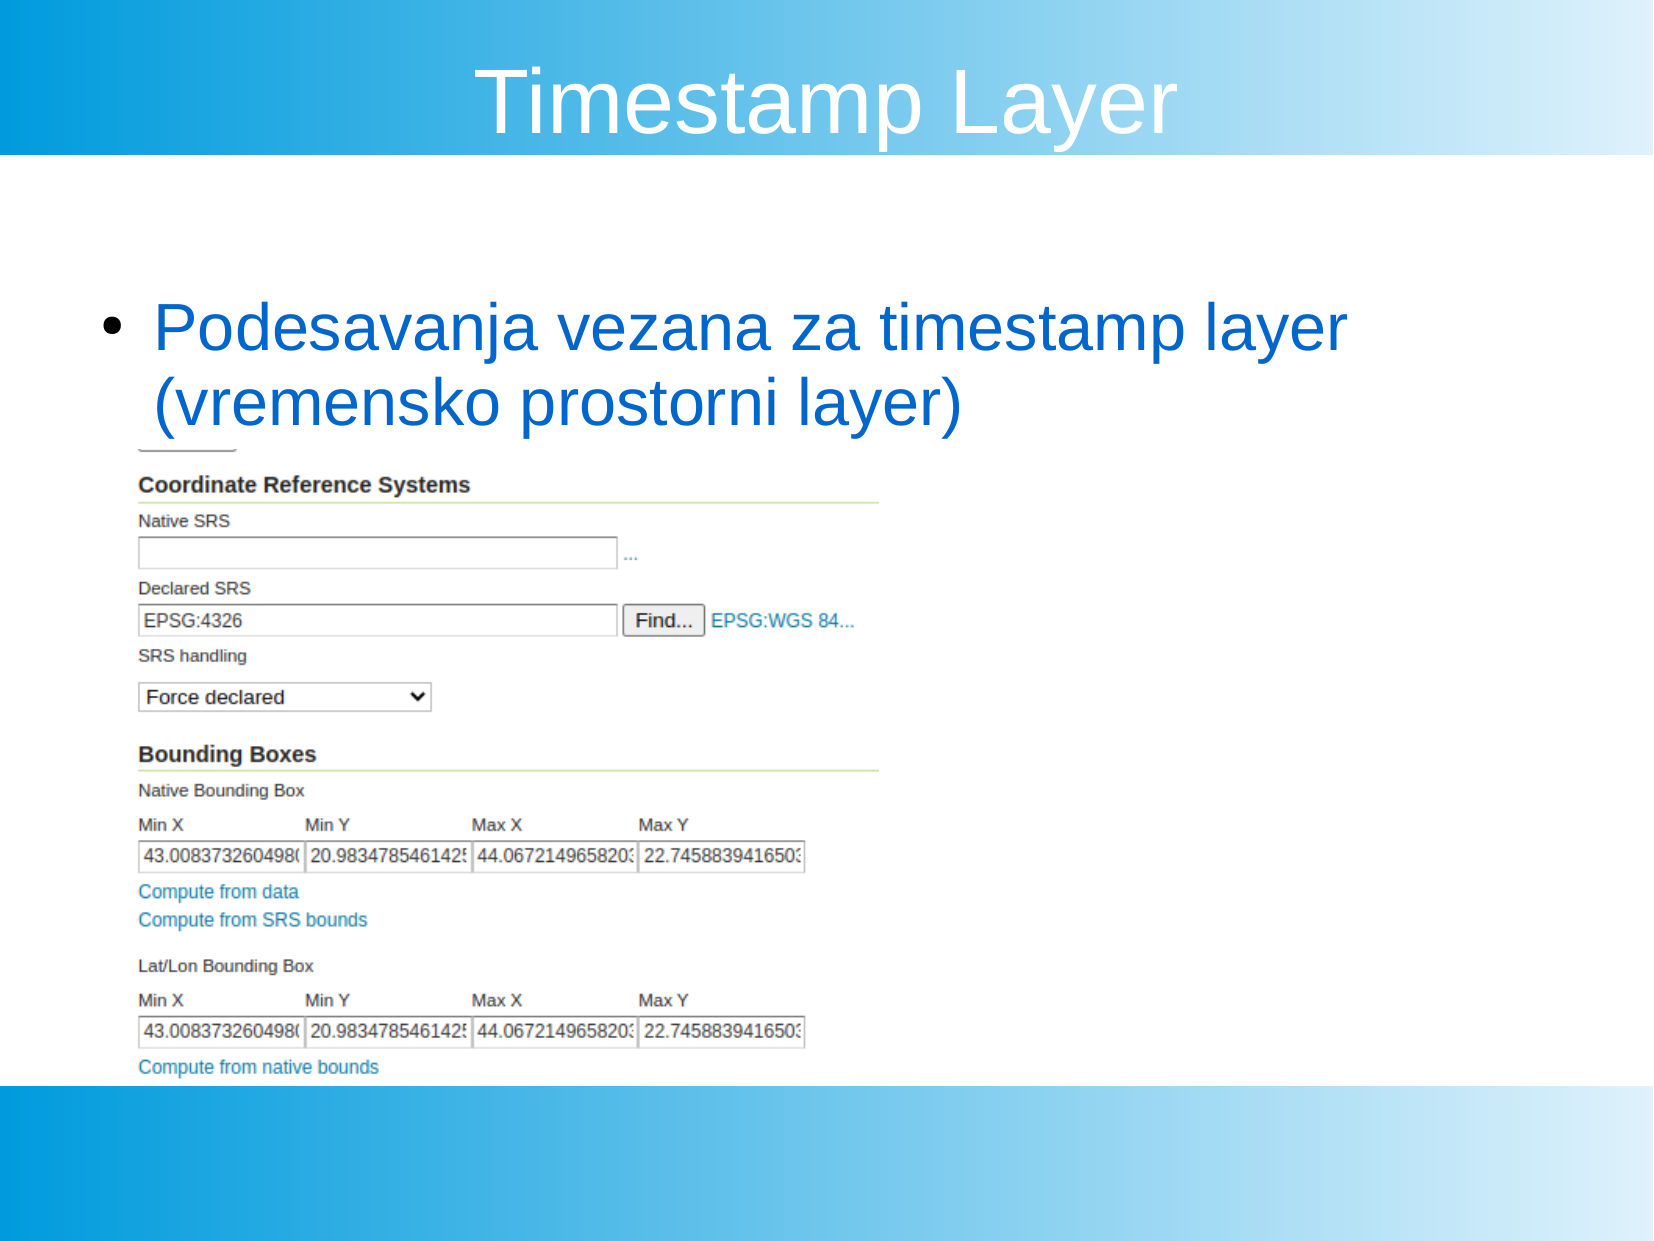

# Timestamp Layer
Podesavanja vezana za timestamp layer (vremensko prostorni layer)